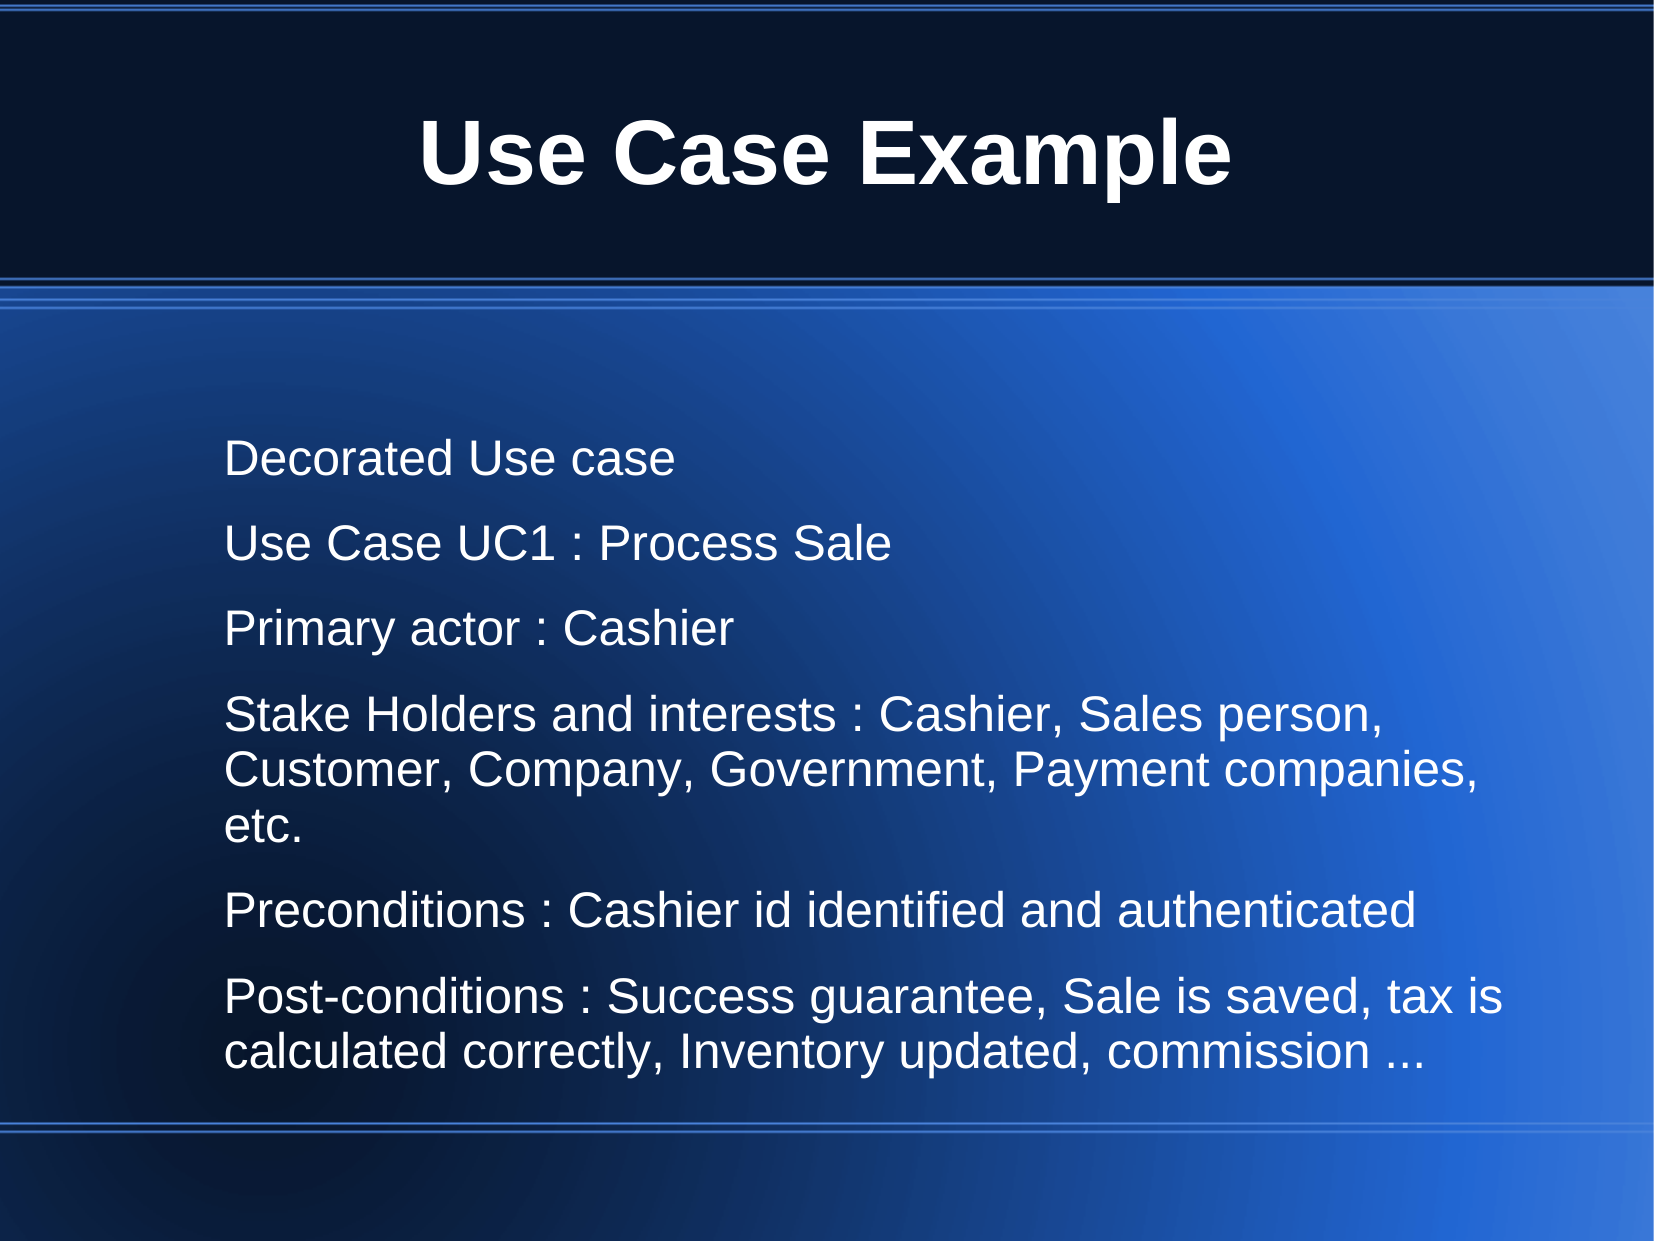

# Use Case Example
Decorated Use case
Use Case UC1 : Process Sale
Primary actor : Cashier
Stake Holders and interests : Cashier, Sales person, Customer, Company, Government, Payment companies, etc.
Preconditions : Cashier id identified and authenticated
Post-conditions : Success guarantee, Sale is saved, tax is calculated correctly, Inventory updated, commission ...